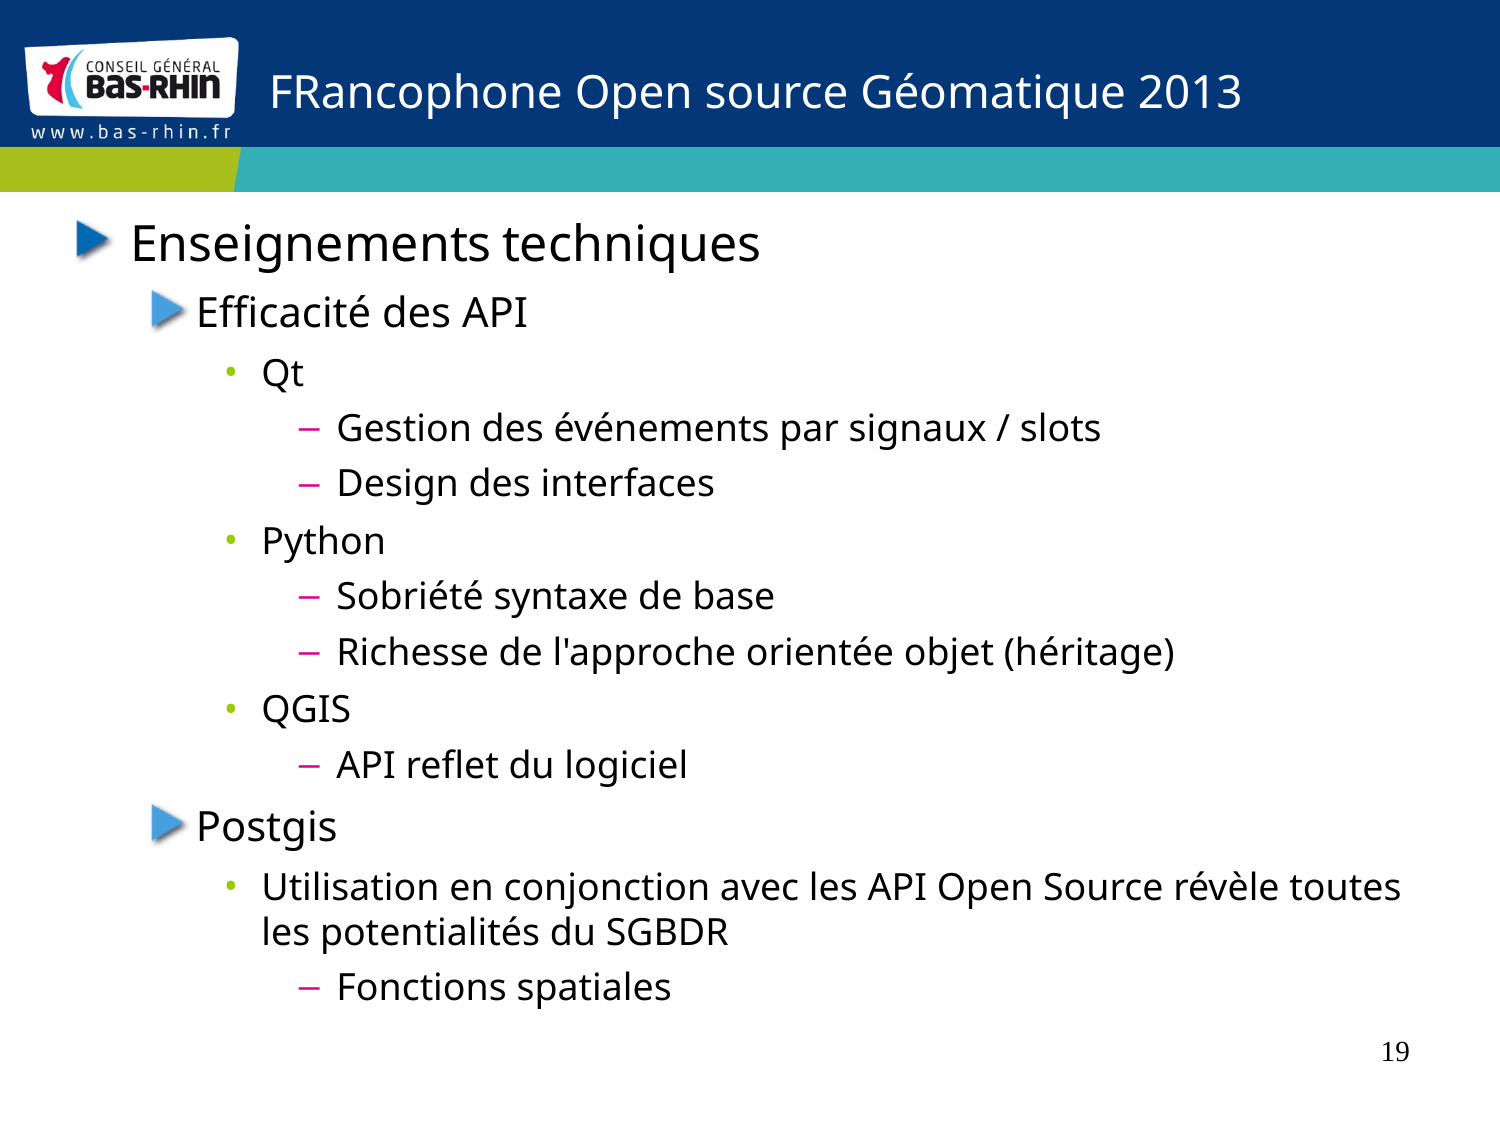

# FRancophone Open source Géomatique 2013
Enseignements techniques
Efficacité des API
Qt
Gestion des événements par signaux / slots
Design des interfaces
Python
Sobriété syntaxe de base
Richesse de l'approche orientée objet (héritage)
QGIS
API reflet du logiciel
Postgis
Utilisation en conjonction avec les API Open Source révèle toutes les potentialités du SGBDR
Fonctions spatiales
19